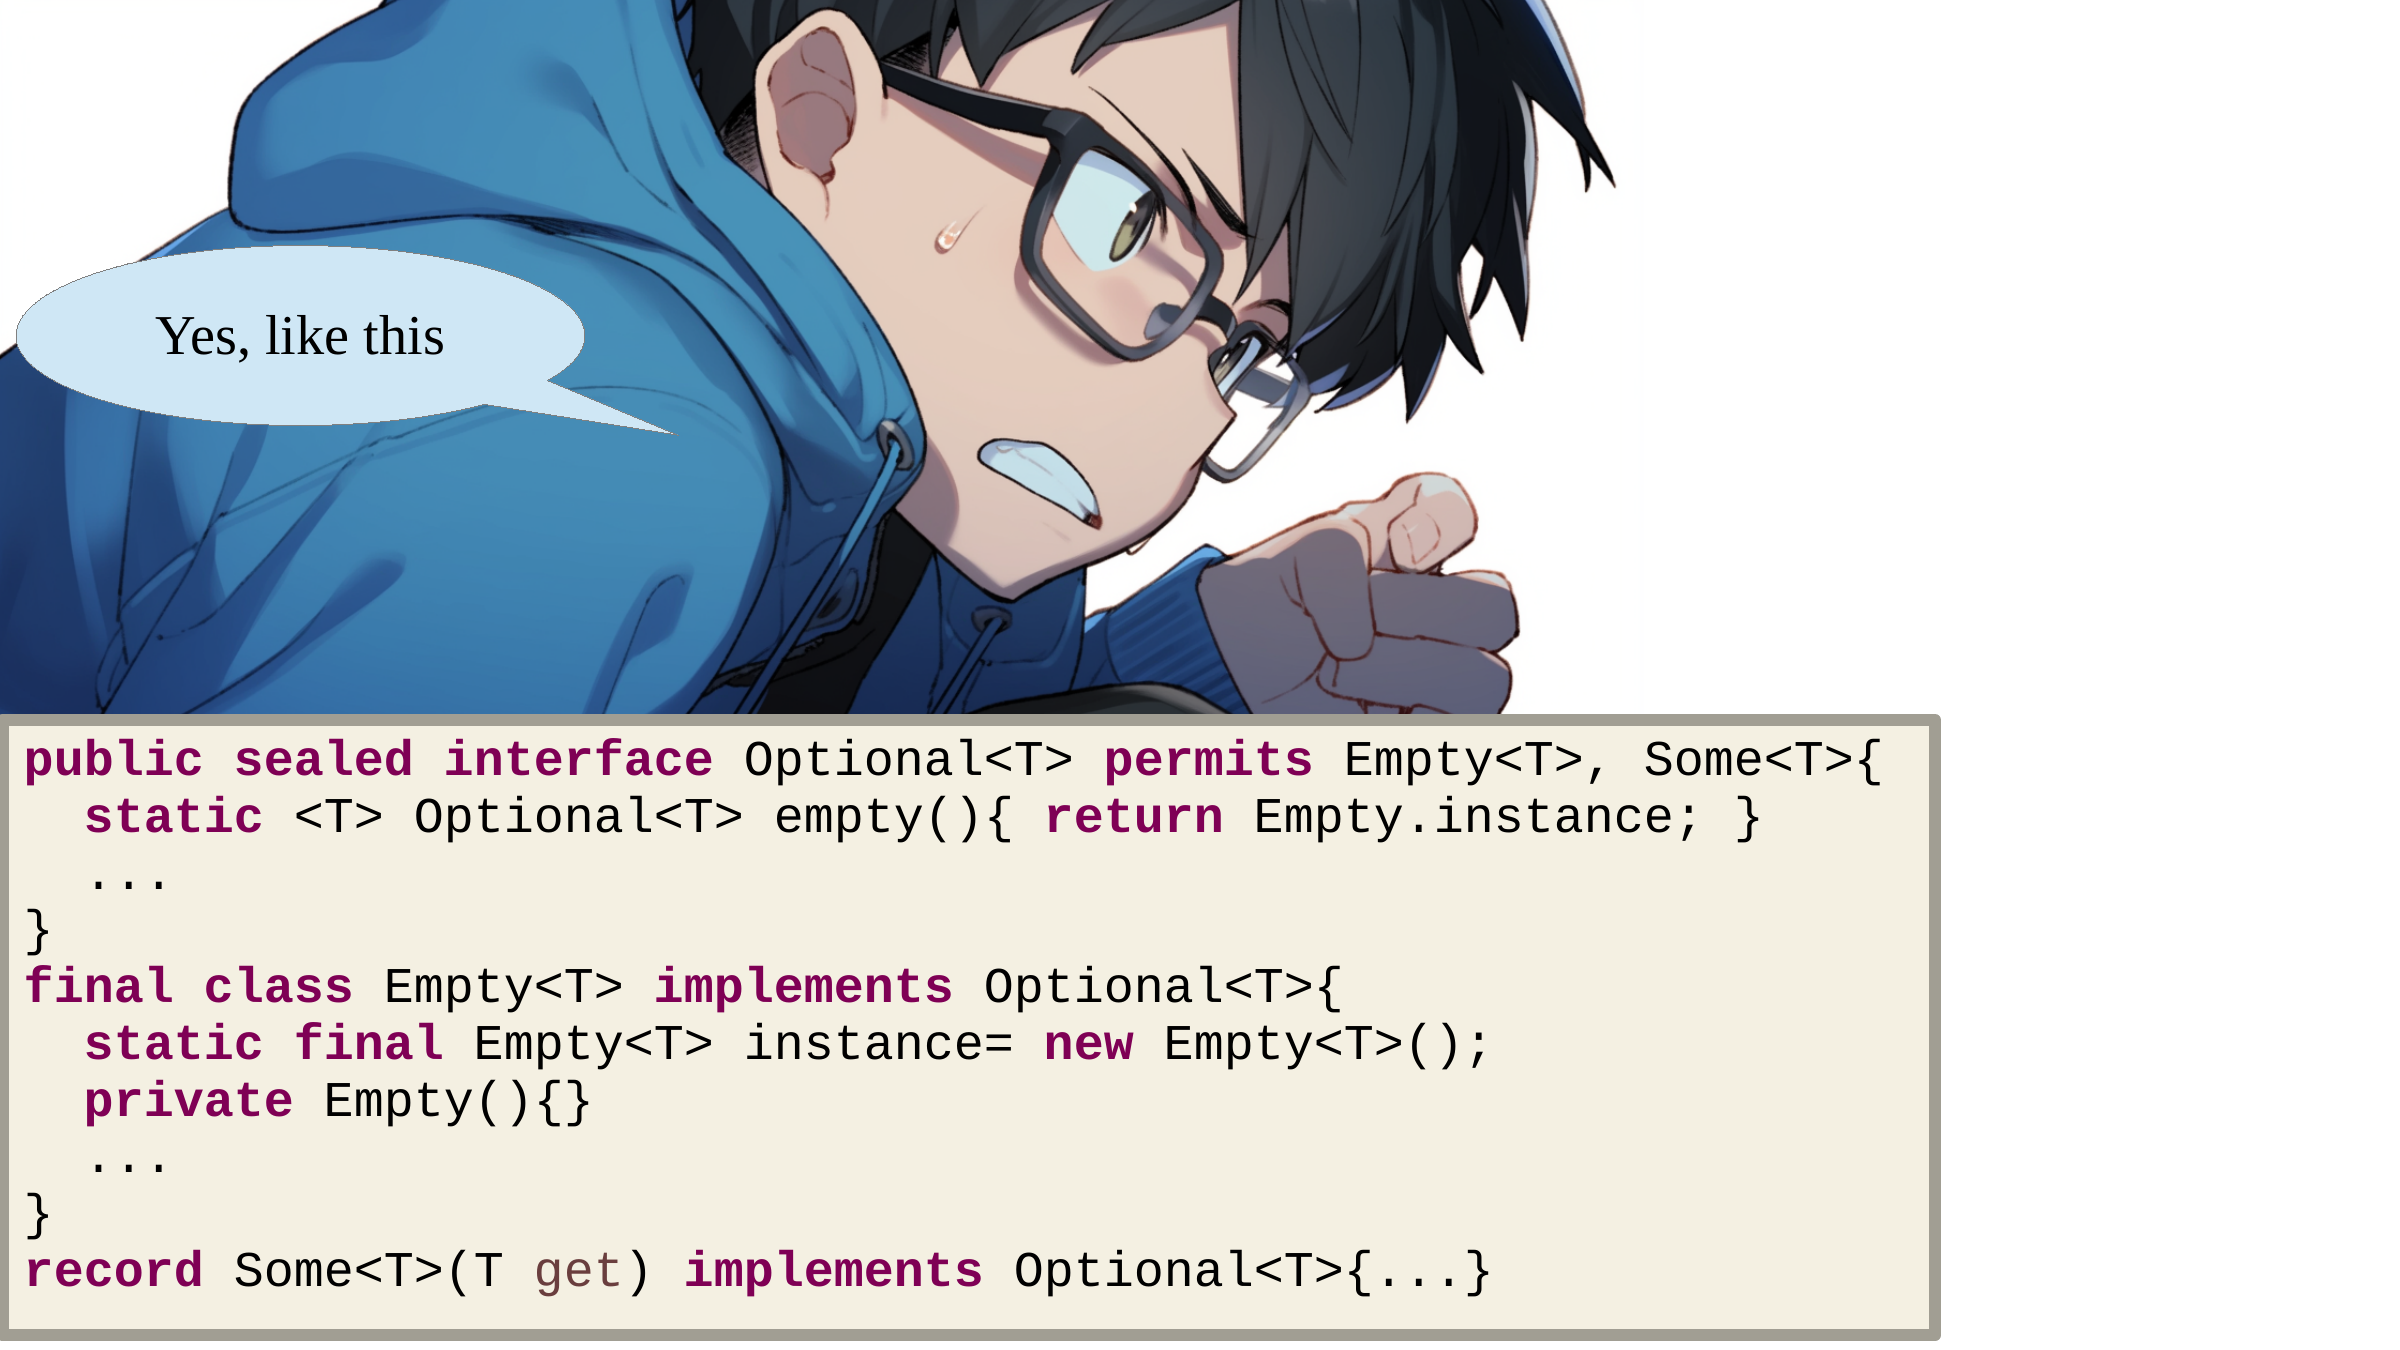

Yes, like this
public sealed interface Optional<T> permits Empty<T>, Some<T>{
 static <T> Optional<T> empty(){ return Empty.instance; }
 ...
}
final class Empty<T> implements Optional<T>{
 static final Empty<T> instance= new Empty<T>();
 private Empty(){}
 ...
}
record Some<T>(T get) implements Optional<T>{...}